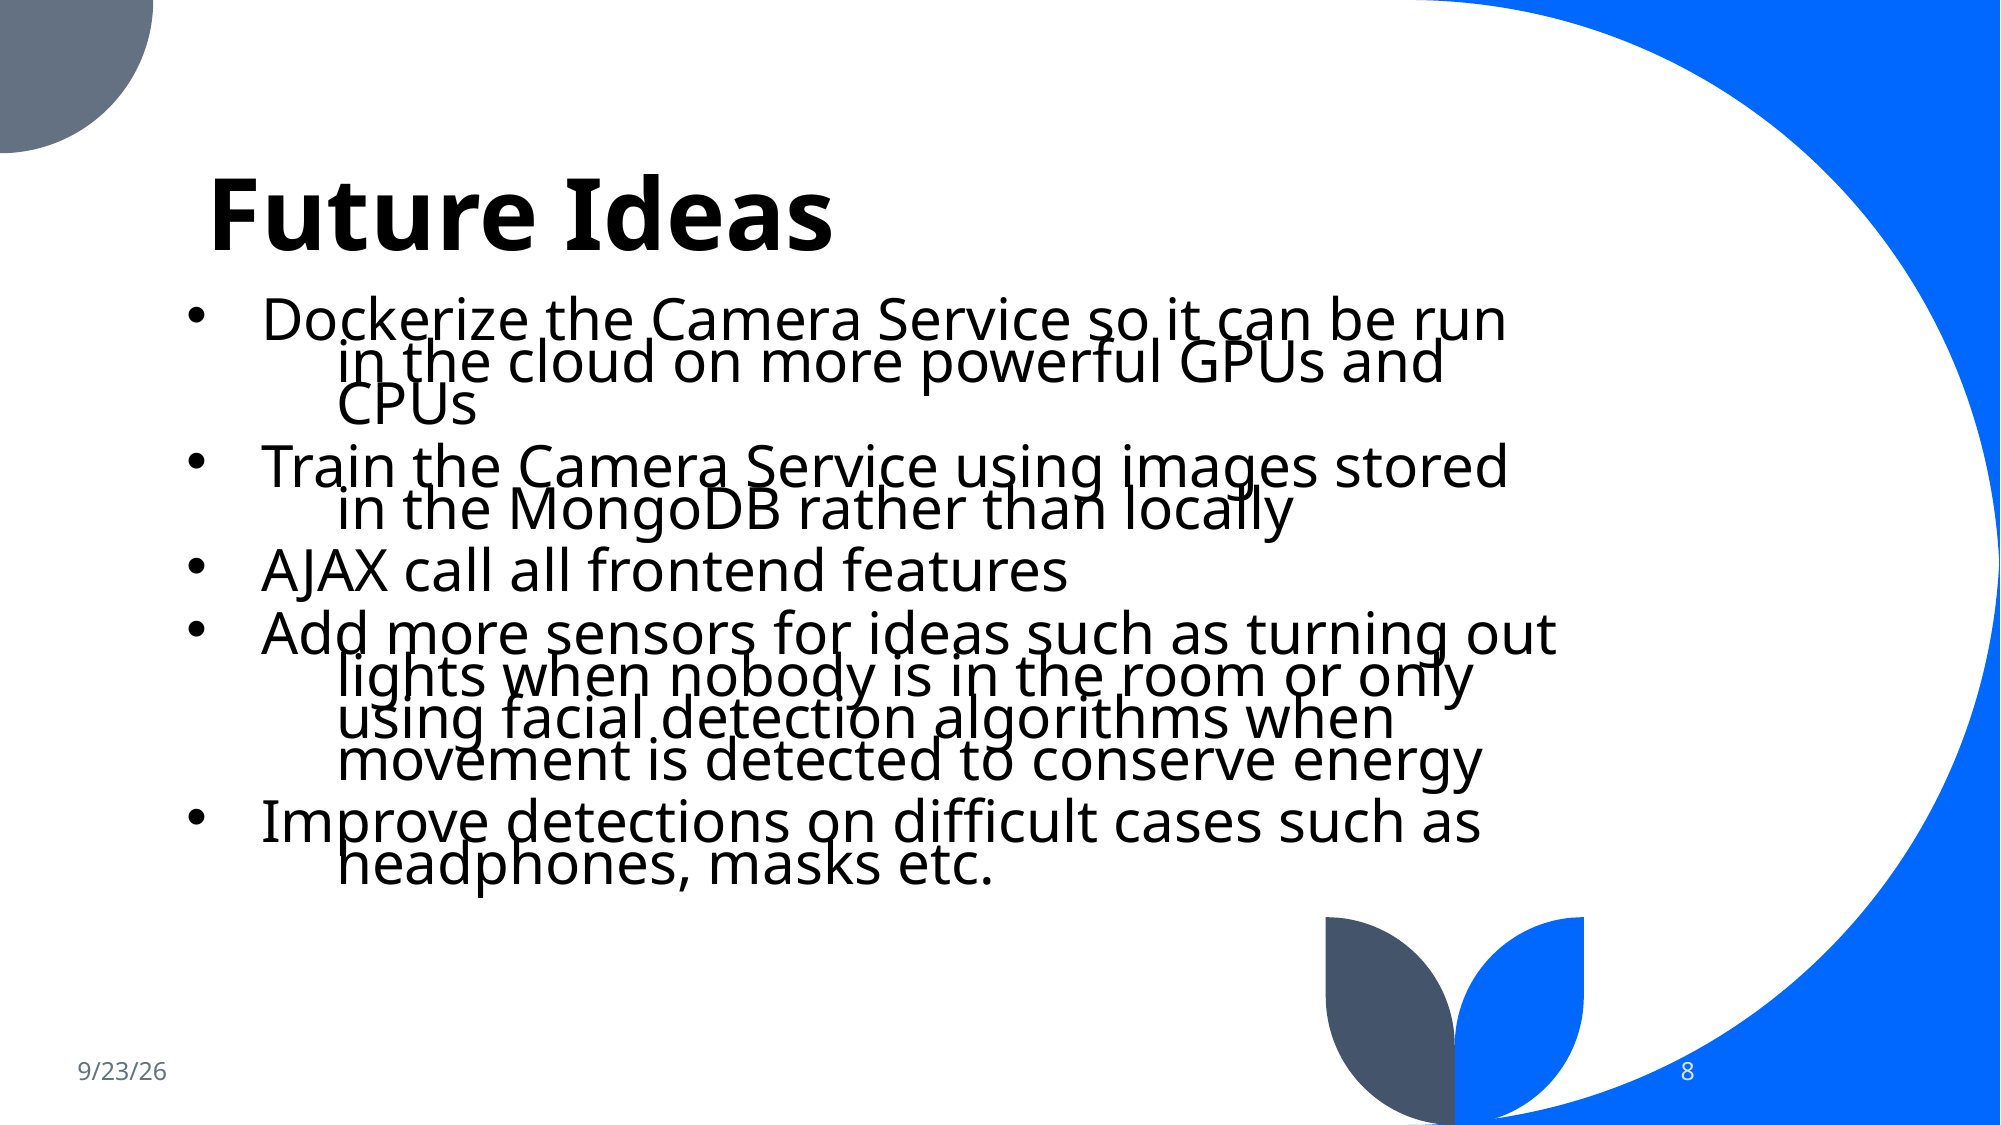

# Future Ideas
Dockerize the Camera Service so it can be run in the cloud on more powerful GPUs and CPUs
Train the Camera Service using images stored in the MongoDB rather than locally
AJAX call all frontend features
Add more sensors for ideas such as turning out lights when nobody is in the room or only using facial detection algorithms when movement is detected to conserve energy
Improve detections on difficult cases such as headphones, masks etc.